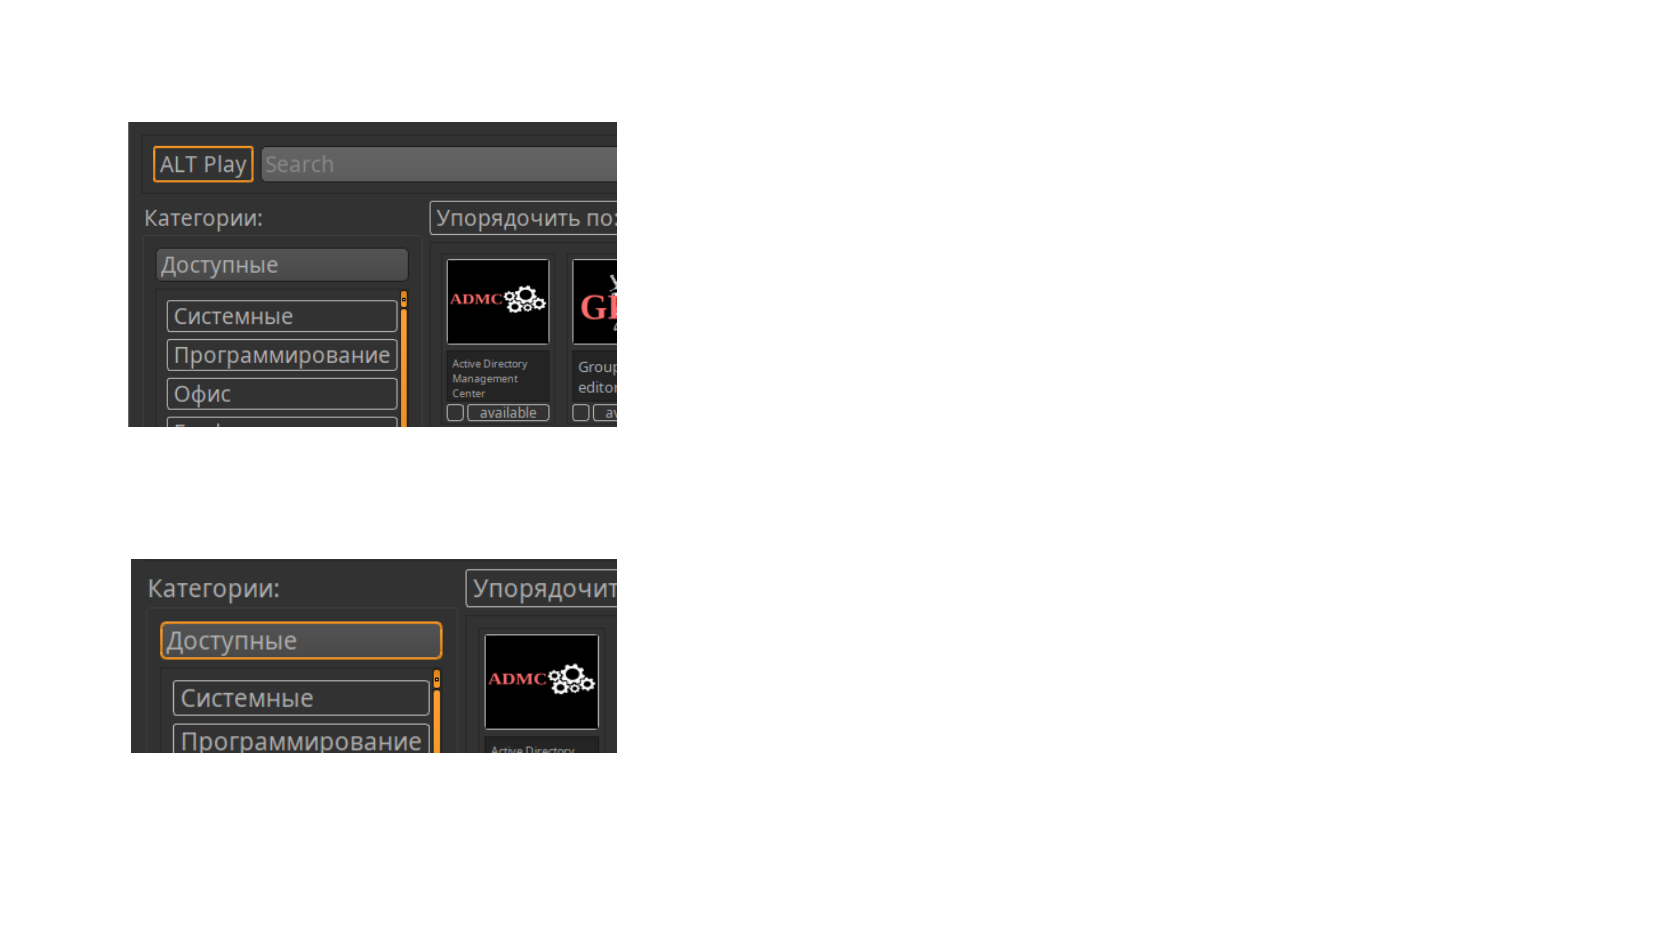

# ALT Play - центр установки программ
При клике по названию переход в браузер на сайт в веб-версию приложения(её тоже пока что нет).
Фильтр по статусу — Доступные/Установленные/Все, отображаются в центральной главной области приоржения.(скрин для презентации не работает при активном комбо-боксе, поэтому наглядно можно посмотреть открыв ui-файл во вложении)